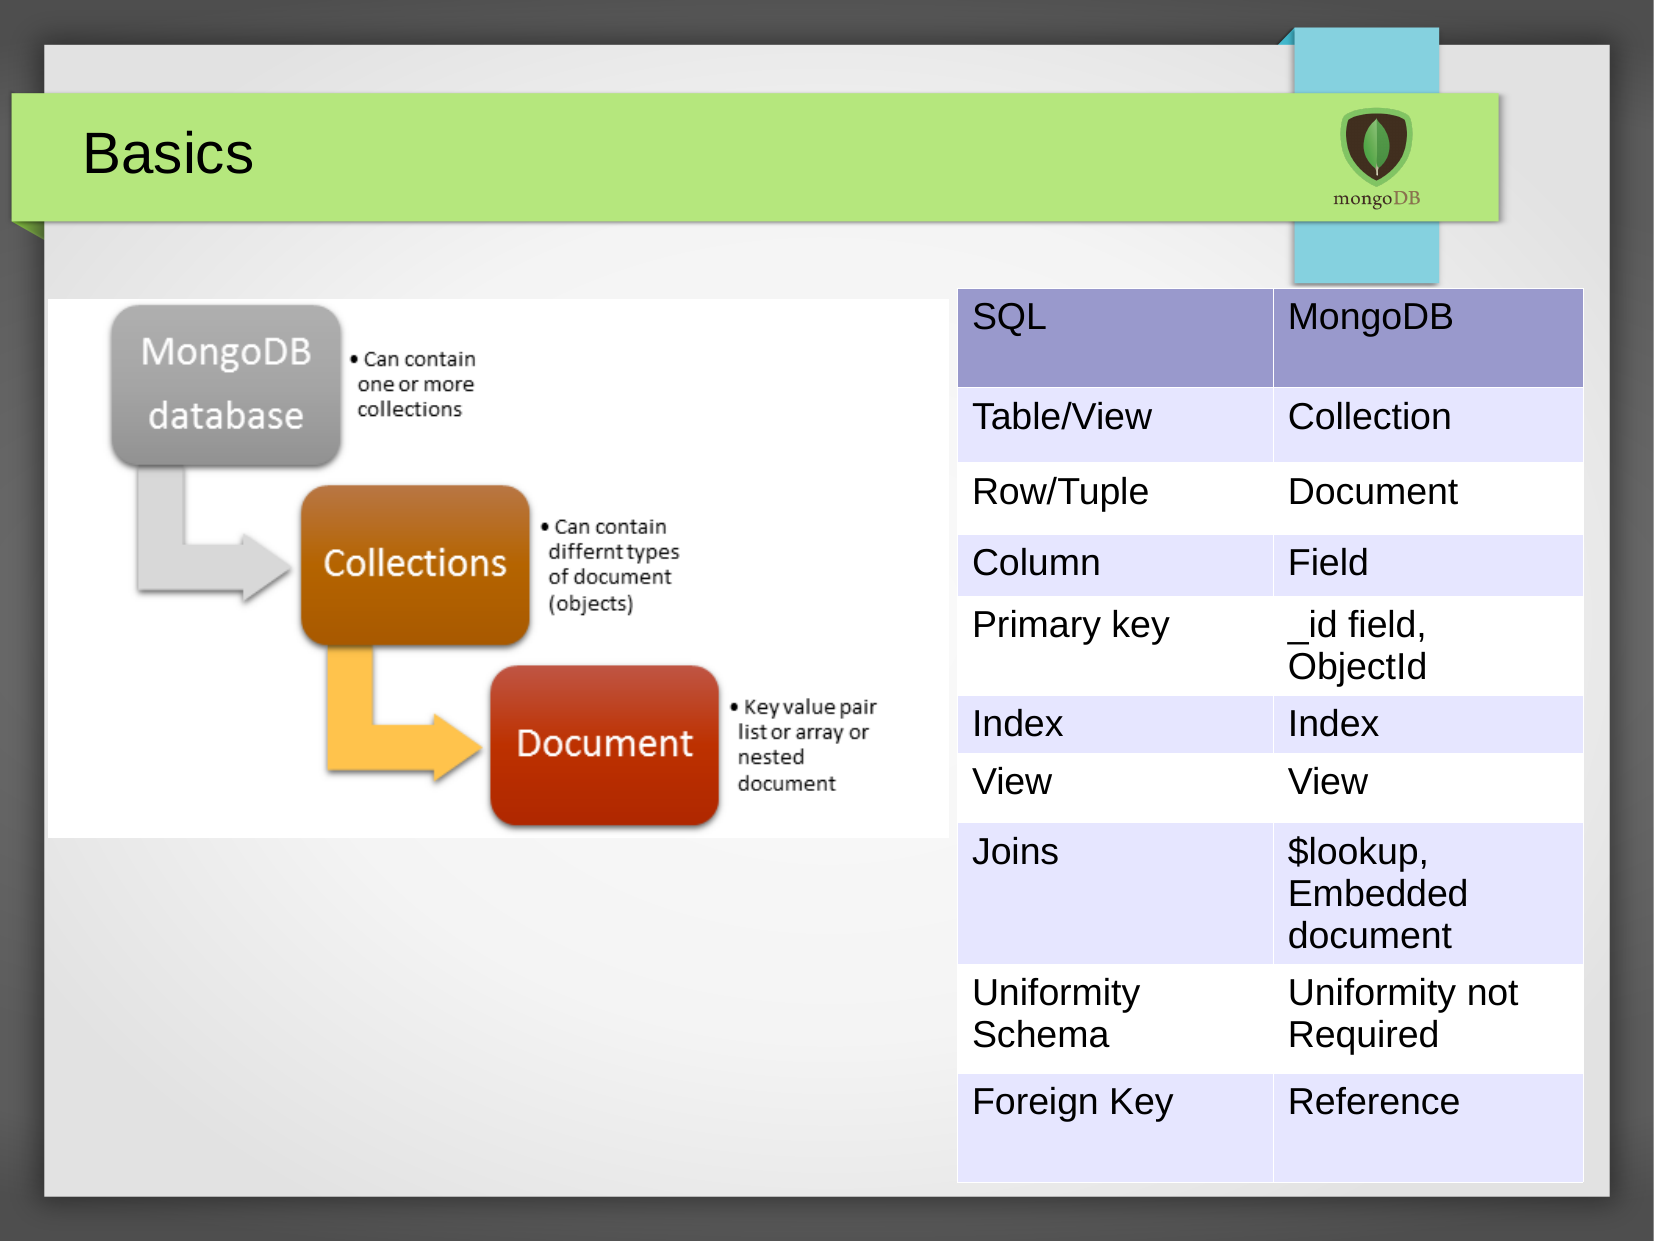

# Basics
| SQL | MongoDB |
| --- | --- |
| Table/View | Collection |
| Row/Tuple | Document |
| Column | Field |
| Primary key | \_id field, ObjectId |
| Index | Index |
| View | View |
| Joins | $lookup, Embedded document |
| Uniformity Schema | Uniformity not Required |
| Foreign Key | Reference |